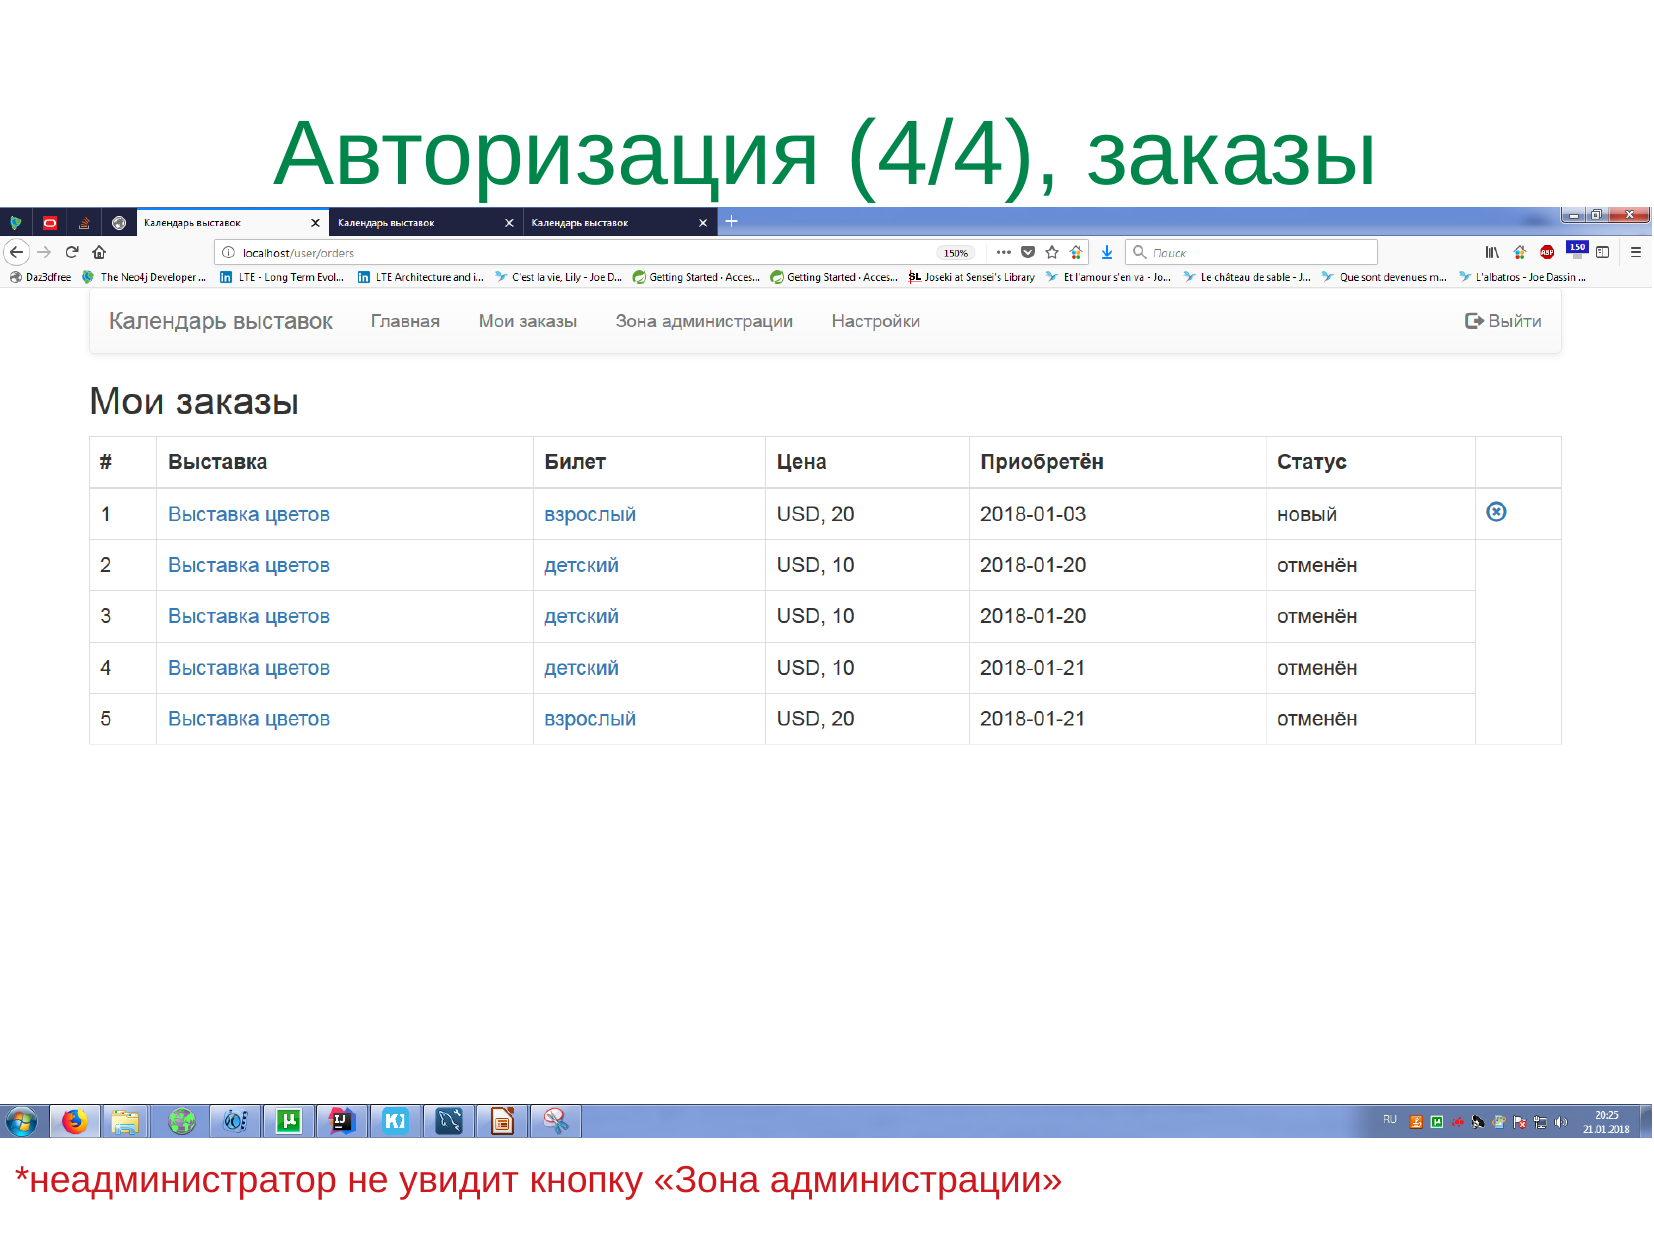

# Авторизация (4/4), заказы
*неадминистратор не увидит кнопку «Зона администрации»